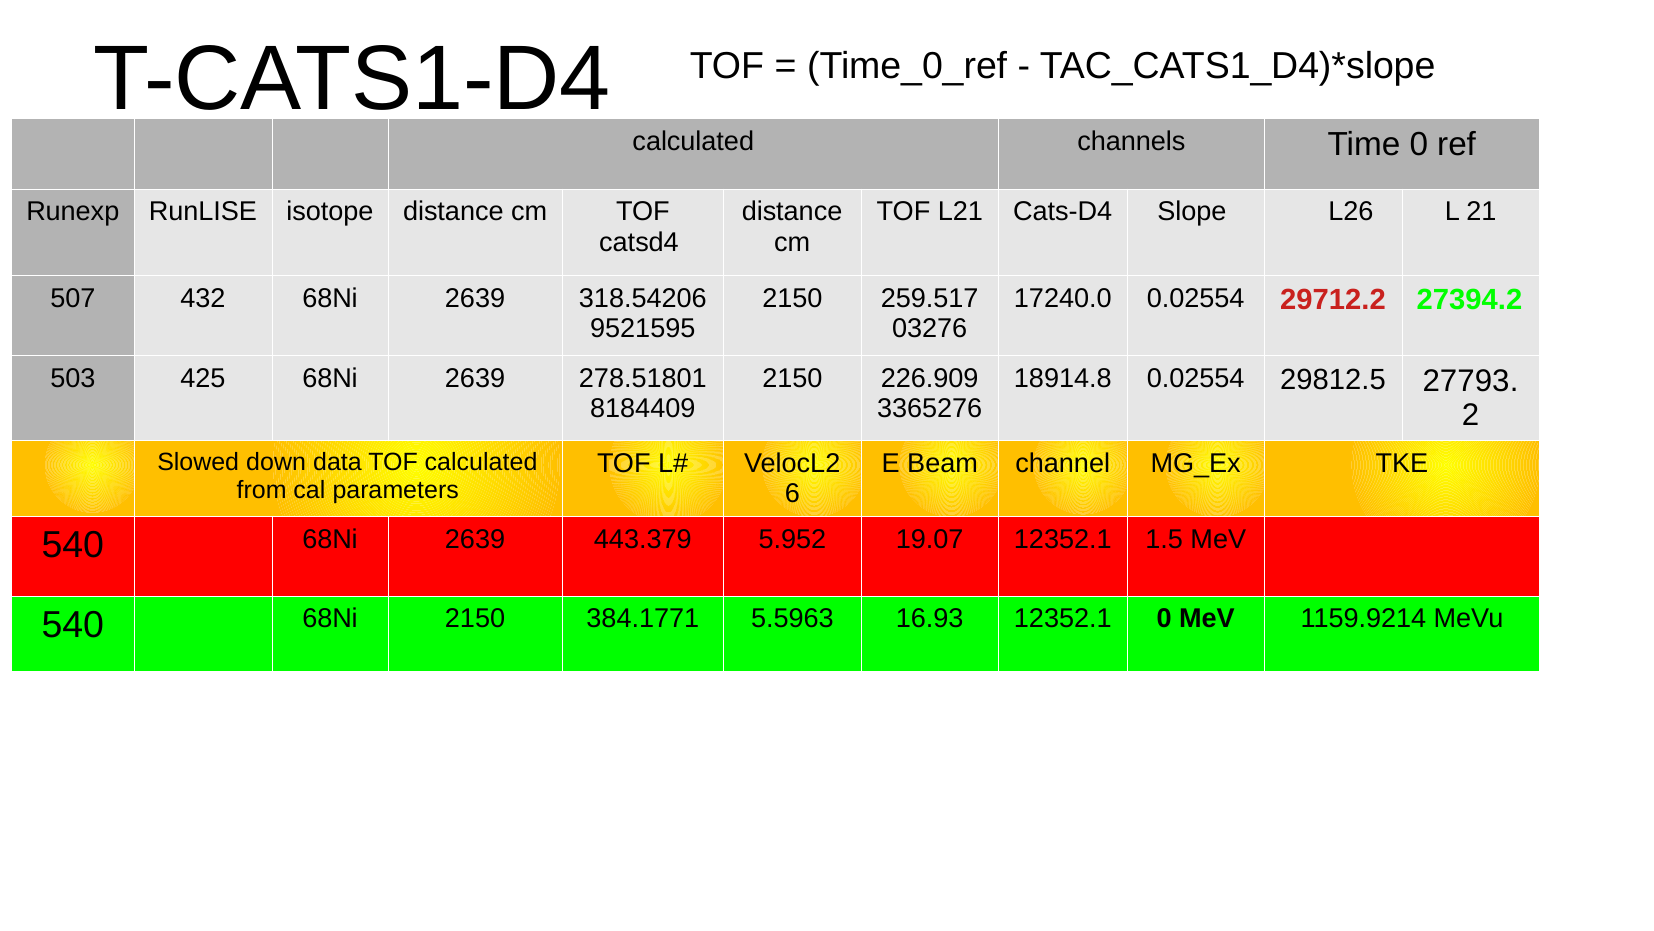

# T-CATS1-D4
TOF = (Time_0_ref - TAC_CATS1_D4)*slope
| | | | calculated | | | | channels | | Time 0 ref | |
| --- | --- | --- | --- | --- | --- | --- | --- | --- | --- | --- |
| Runexp | RunLISE | isotope | distance cm | TOF catsd4 | distance cm | TOF L21 | Cats-D4 | Slope | L26 | L 21 |
| 507 | 432 | 68Ni | 2639 | 318.542069521595 | 2150 | 259.51703276 | 17240.0 | 0.02554 | 29712.2 | 27394.2 |
| 503 | 425 | 68Ni | 2639 | 278.518018184409 | 2150 | 226.9093365276 | 18914.8 | 0.02554 | 29812.5 | 27793.2 |
| | Slowed down data TOF calculated from cal parameters | | | TOF L# | VelocL26 | E Beam | channel | MG\_Ex | TKE | |
| 540 | | 68Ni | 2639 | 443.379 | 5.952 | 19.07 | 12352.1 | 1.5 MeV | | |
| 540 | | 68Ni | 2150 | 384.1771 | 5.5963 | 16.93 | 12352.1 | 0 MeV | 1159.9214 MeVu | |